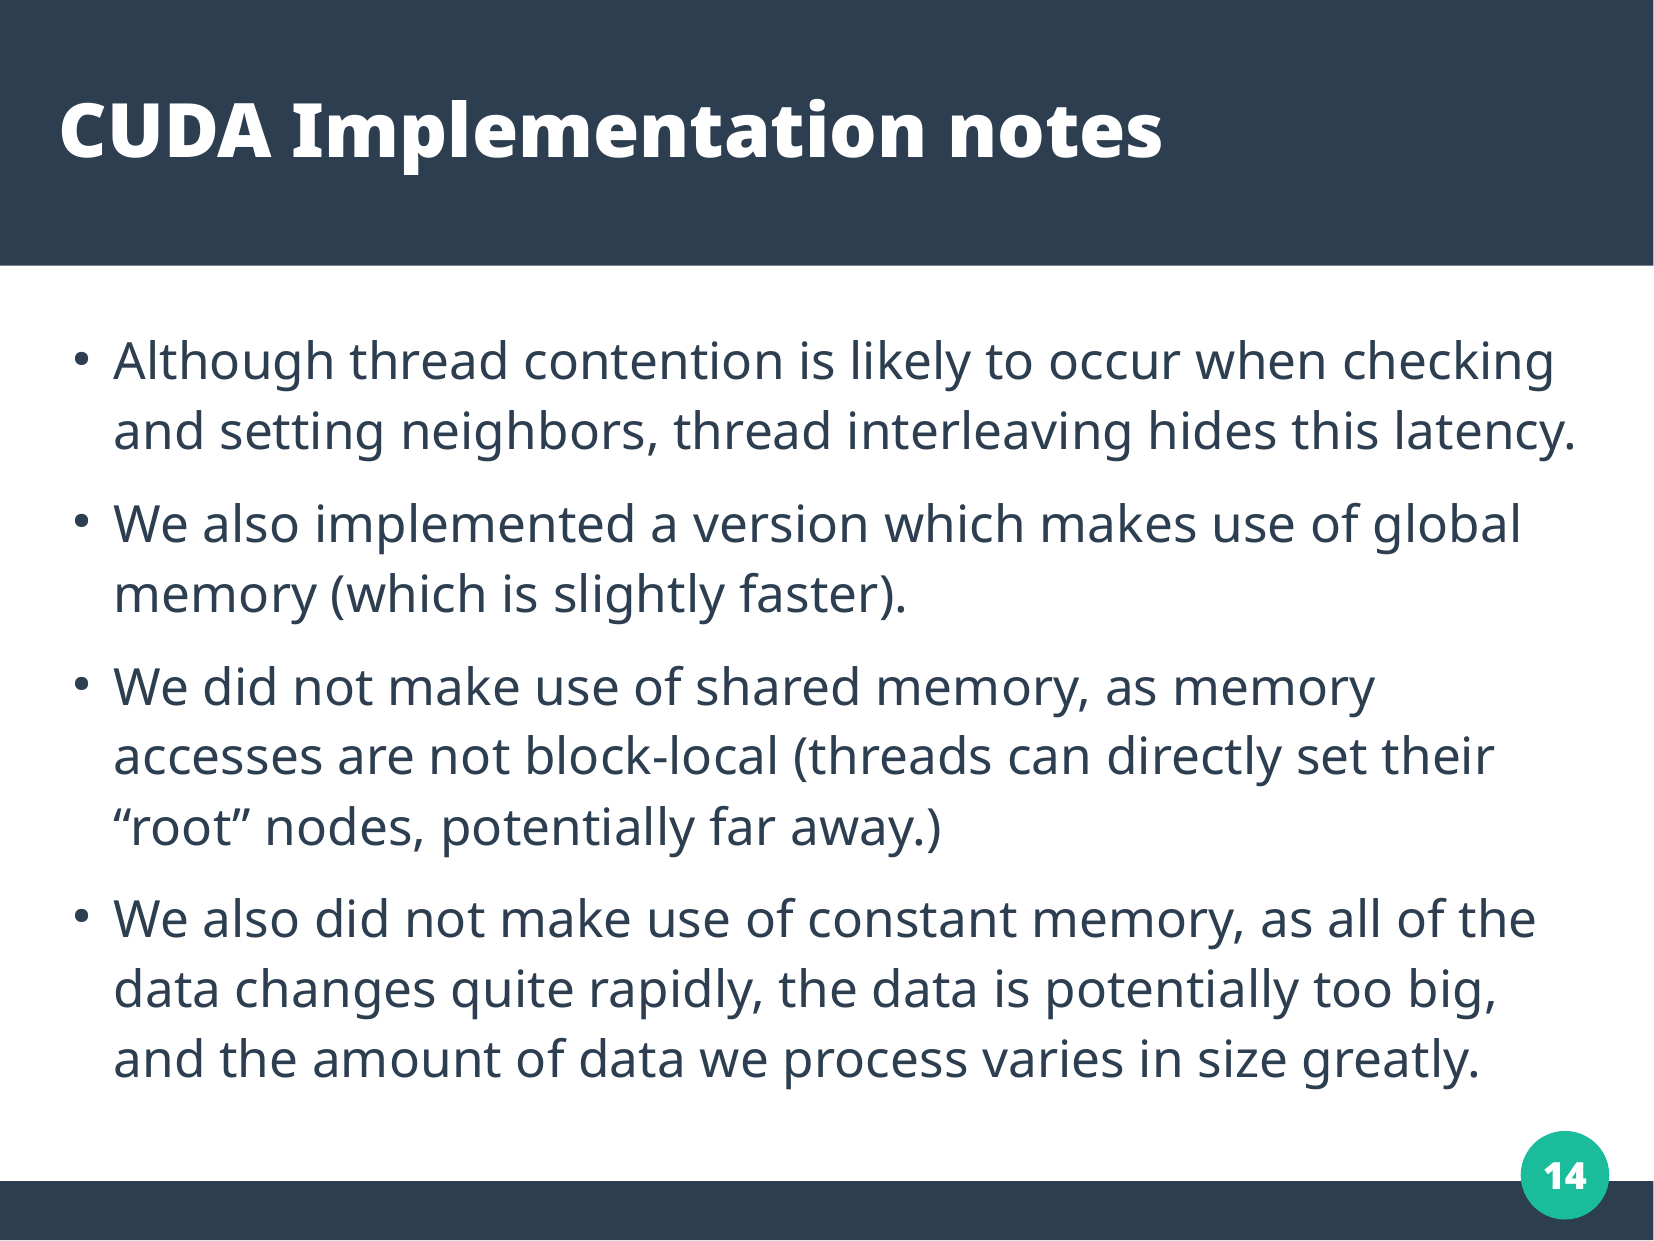

# CUDA Implementation notes
Although thread contention is likely to occur when checking and setting neighbors, thread interleaving hides this latency.
We also implemented a version which makes use of global memory (which is slightly faster).
We did not make use of shared memory, as memory accesses are not block-local (threads can directly set their “root” nodes, potentially far away.)
We also did not make use of constant memory, as all of the data changes quite rapidly, the data is potentially too big, and the amount of data we process varies in size greatly.
14